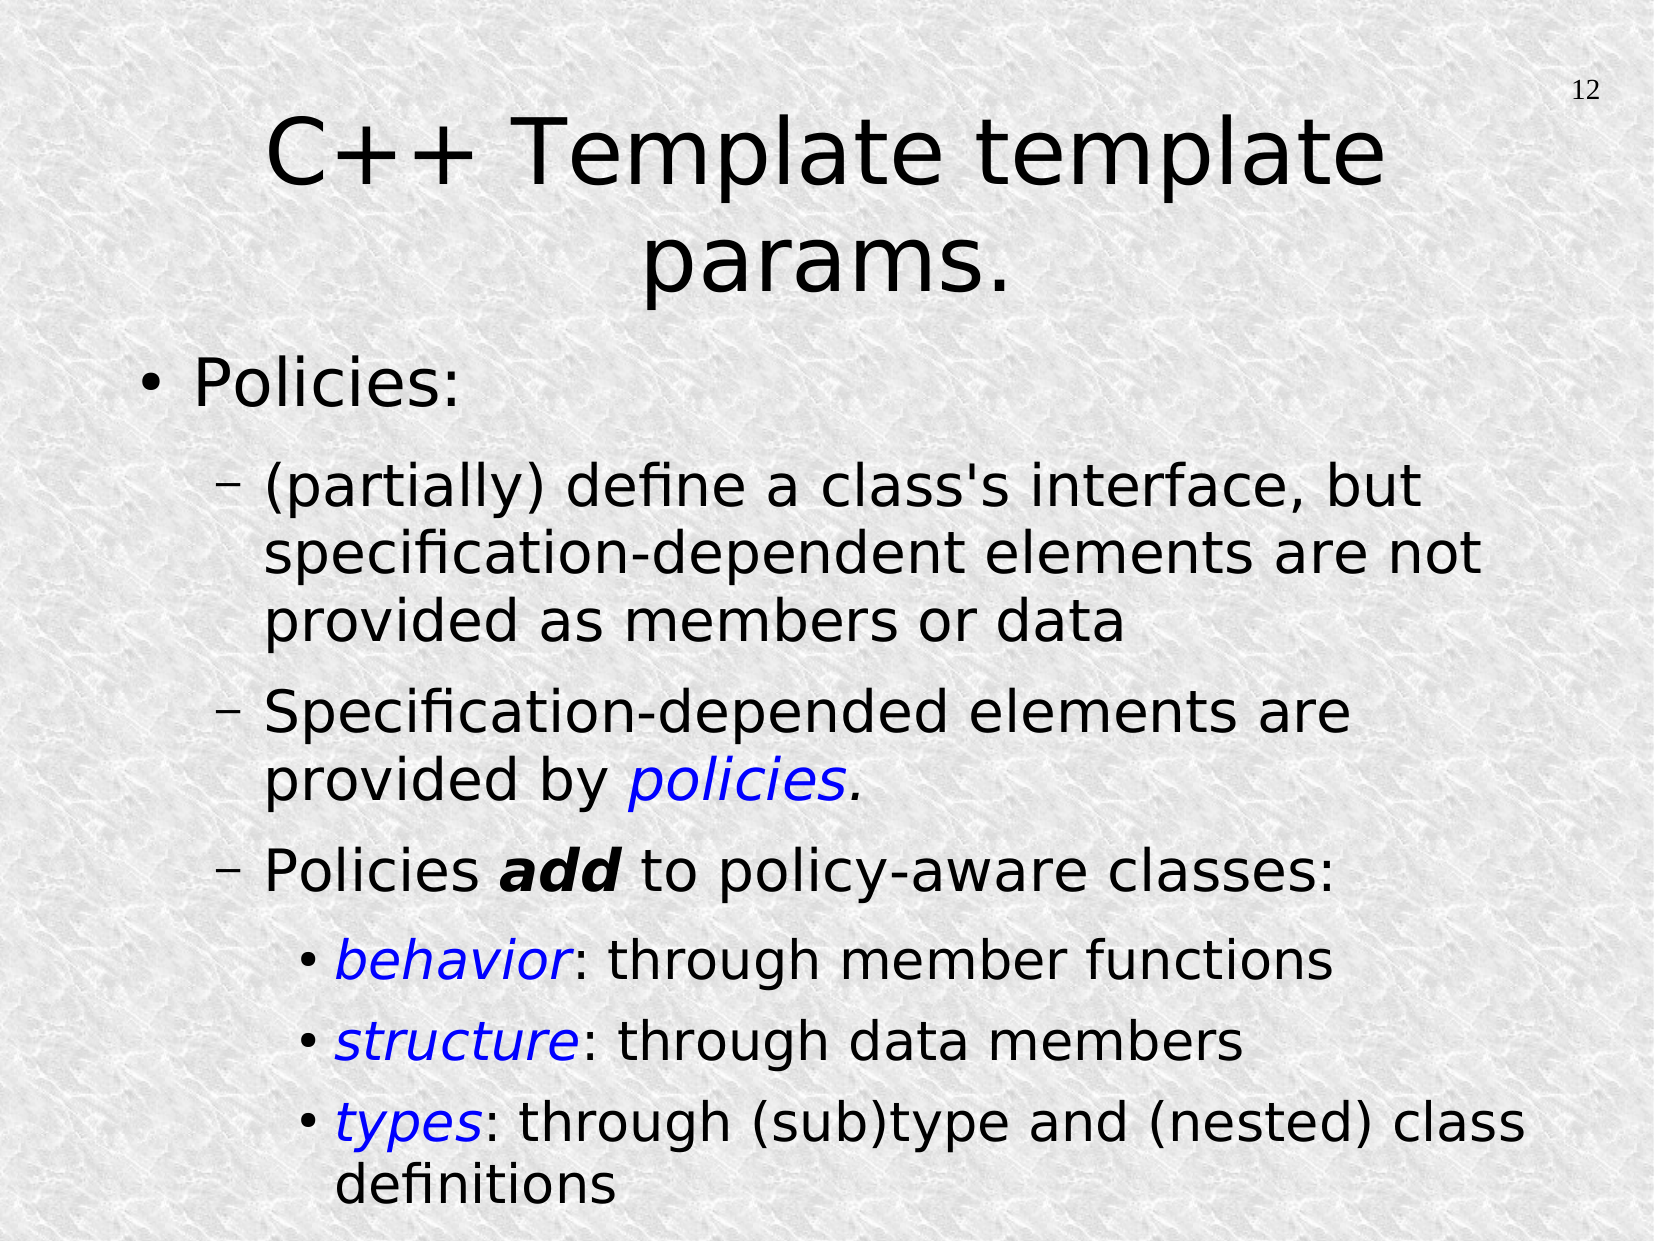

12
# C++ Template template params.
Policies:
(partially) define a class's interface, but specification-dependent elements are not provided as members or data
Specification-depended elements are provided by policies.
Policies add to policy-aware classes:
behavior: through member functions
structure: through data members
types: through (sub)type and (nested) class definitions